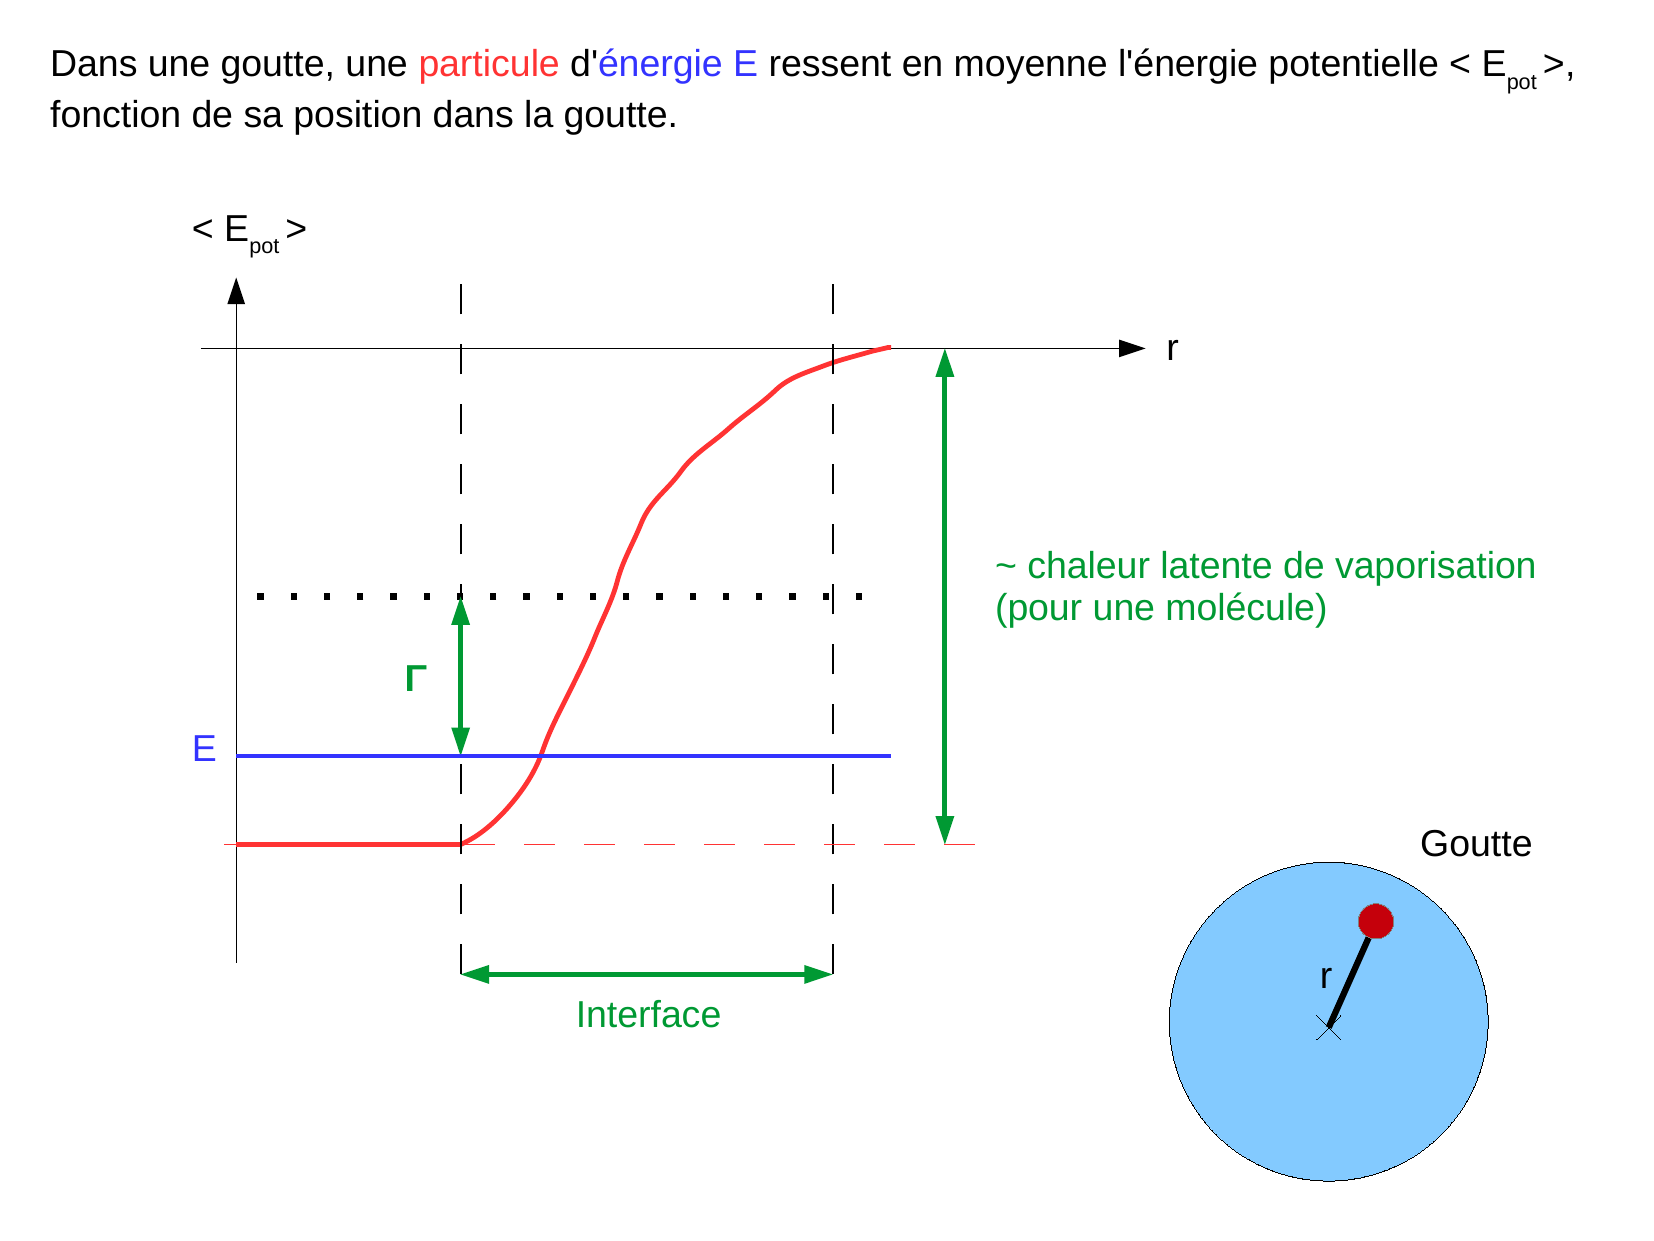

Dans une goutte, une particule d'énergie E ressent en moyenne l'énergie potentielle < Epot >,
fonction de sa position dans la goutte.
< Epot >
r
~ chaleur latente de vaporisation (pour une molécule)
Γ
E
Goutte
r
Interface